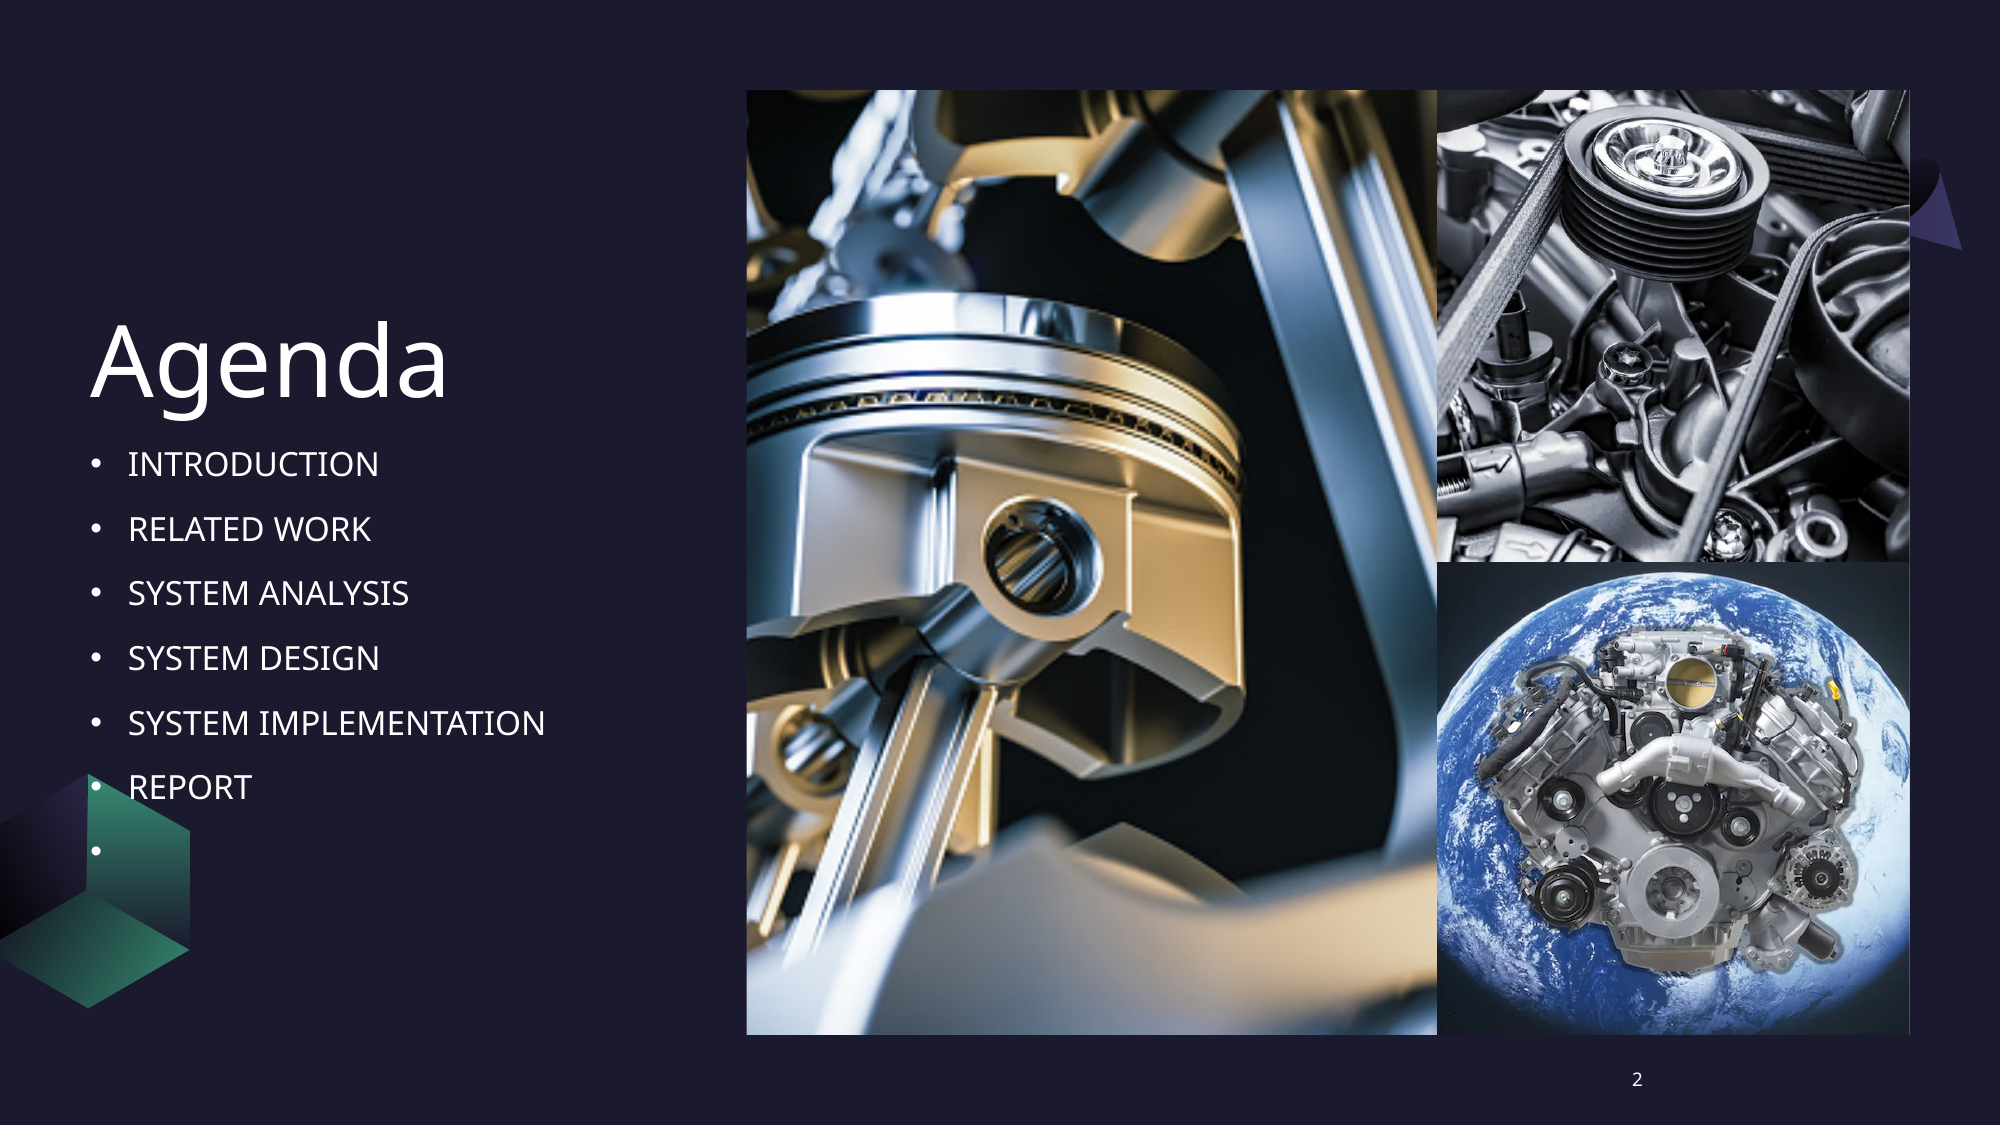

# Agenda
INTRODUCTION
RELATED WORK
SYSTEM ANALYSIS
SYSTEM DESIGN
SYSTEM IMPLEMENTATION
REPORT
2